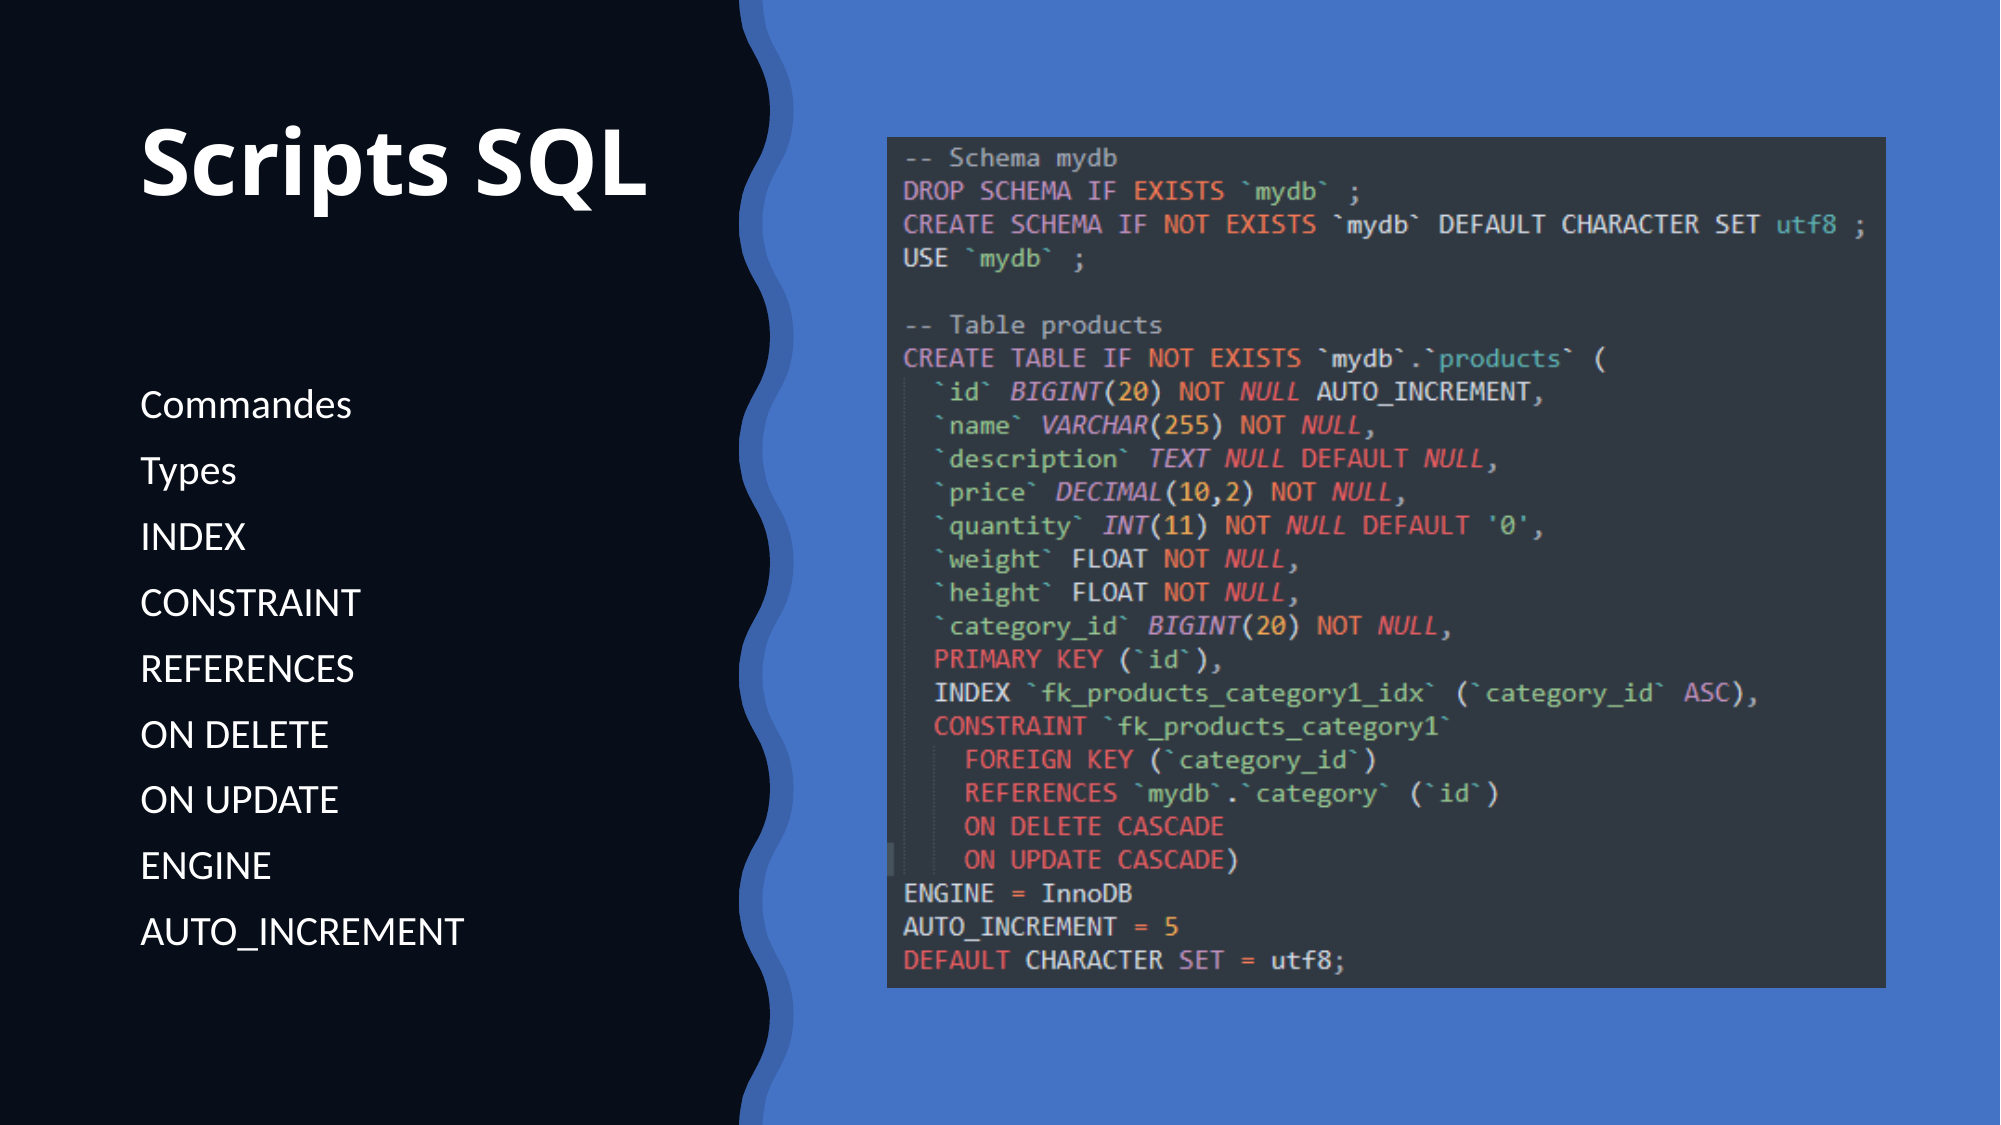

# Scripts SQL
Commandes
Types
INDEX
CONSTRAINT
REFERENCES
ON DELETE
ON UPDATE
ENGINE
AUTO_INCREMENT